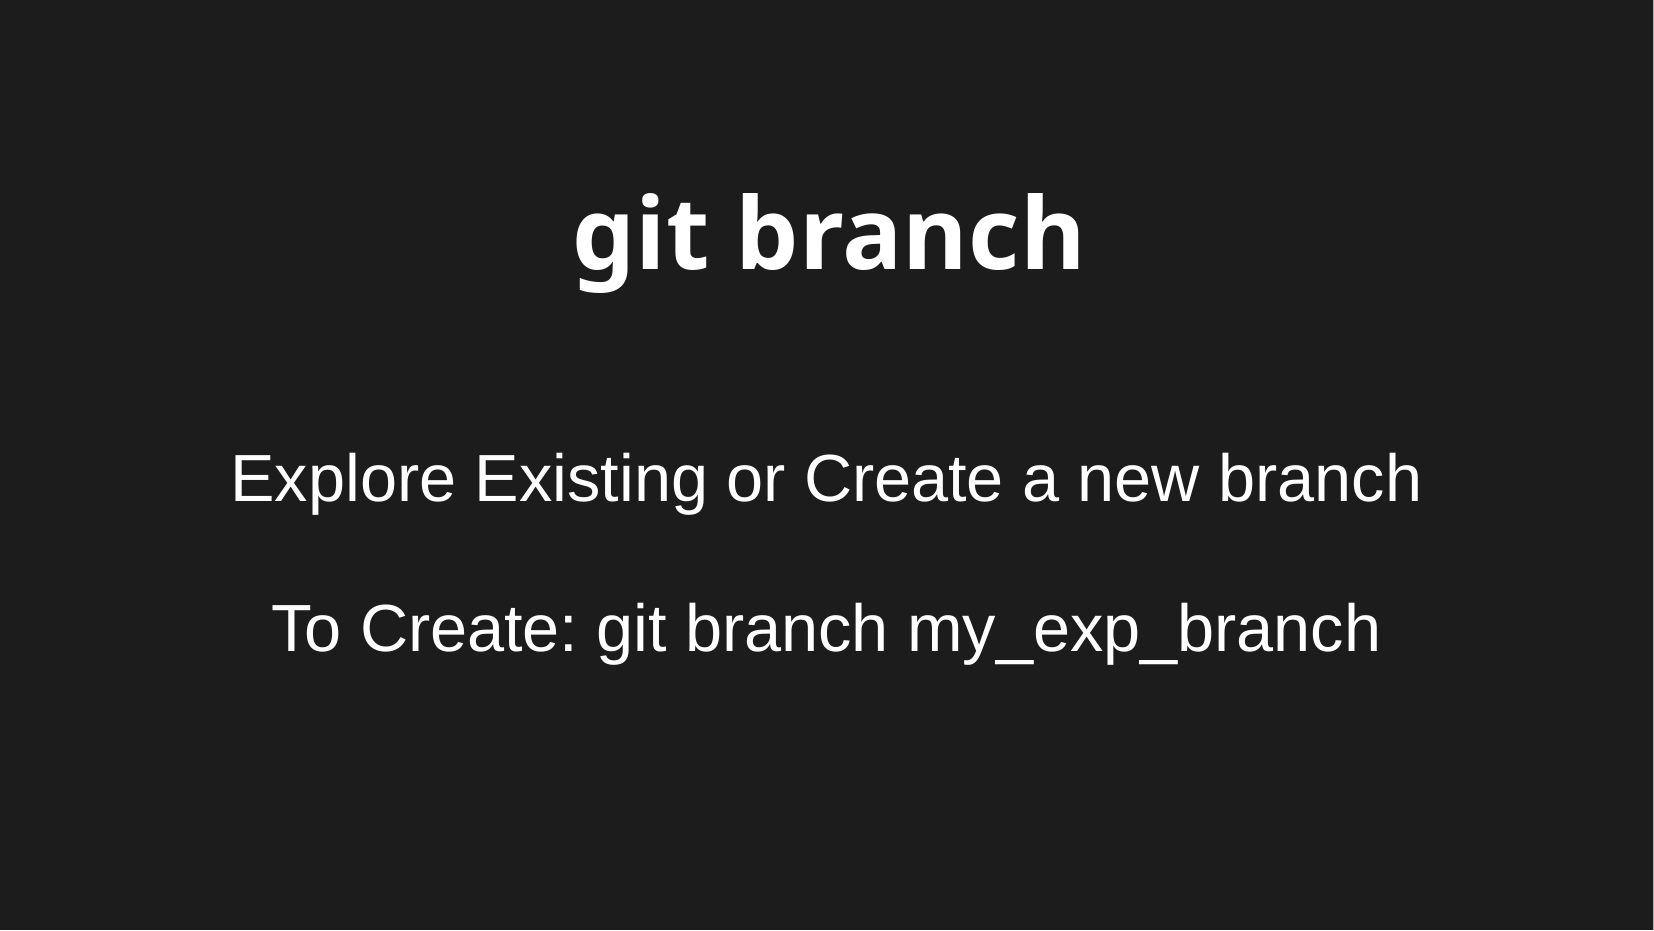

# git branch
Explore Existing or Create a new branch
To Create: git branch my_exp_branch